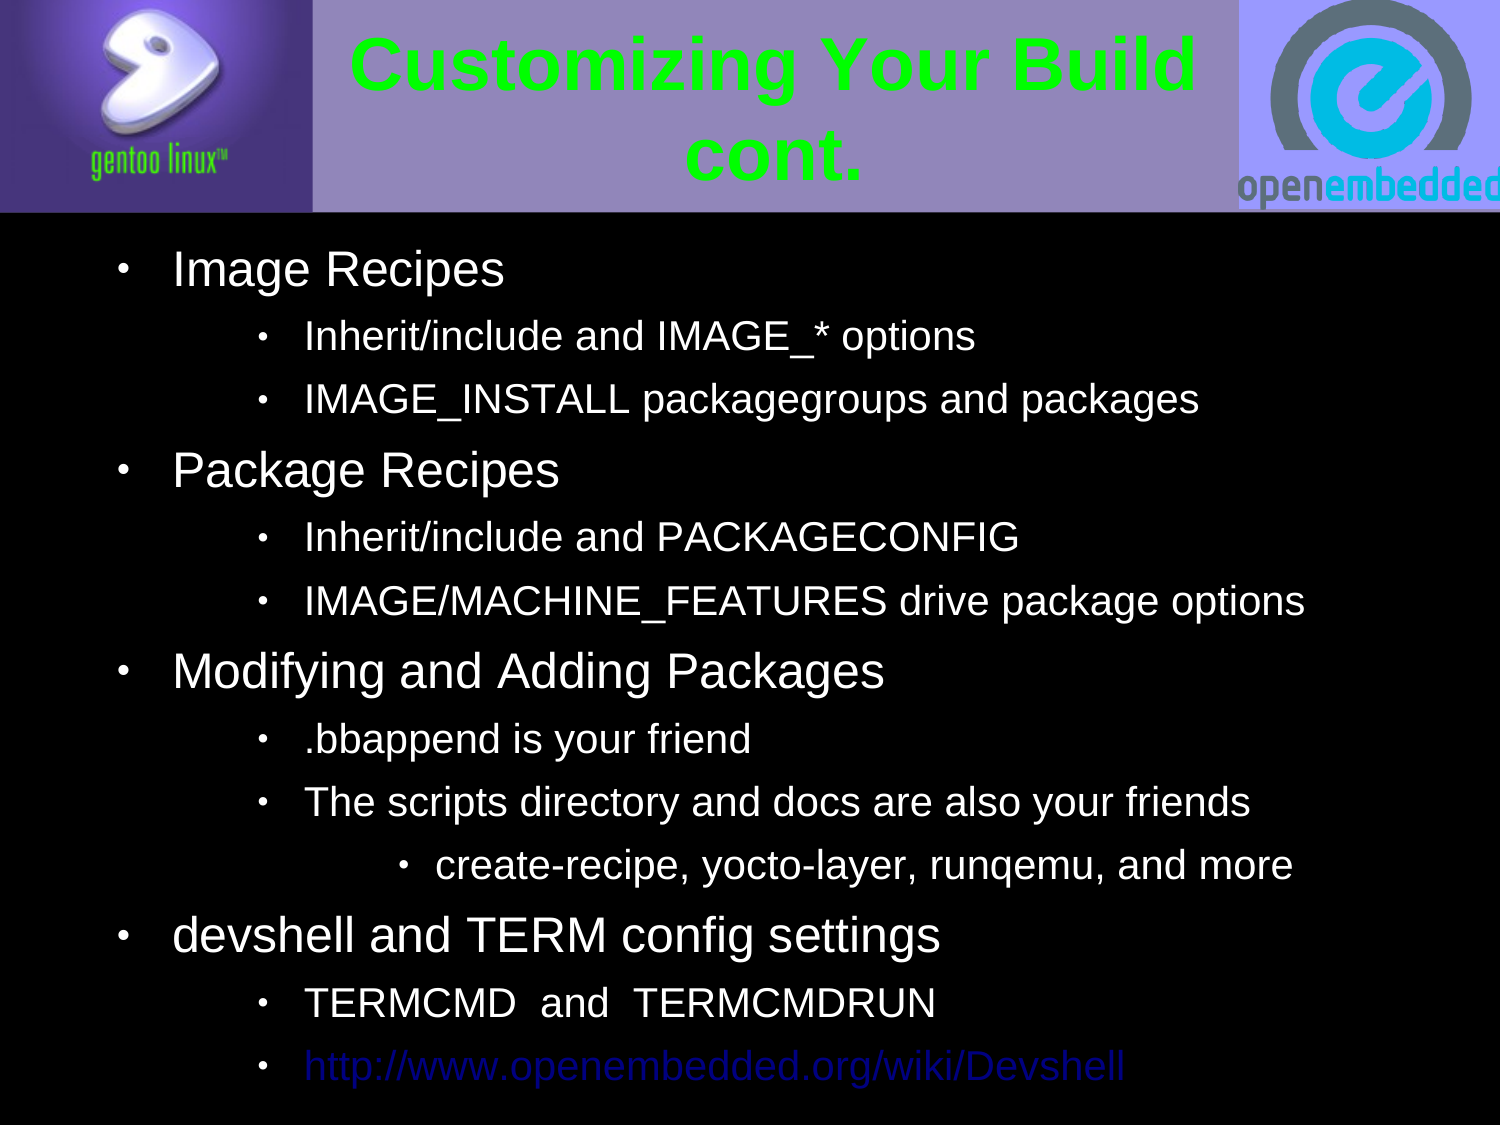

# Customizing Your Build cont.
Image Recipes
Inherit/include and IMAGE_* options
IMAGE_INSTALL packagegroups and packages
Package Recipes
Inherit/include and PACKAGECONFIG
IMAGE/MACHINE_FEATURES drive package options
Modifying and Adding Packages
.bbappend is your friend
The scripts directory and docs are also your friends
create-recipe, yocto-layer, runqemu, and more
devshell and TERM config settings
TERMCMD and TERMCMDRUN
http://www.openembedded.org/wiki/Devshell